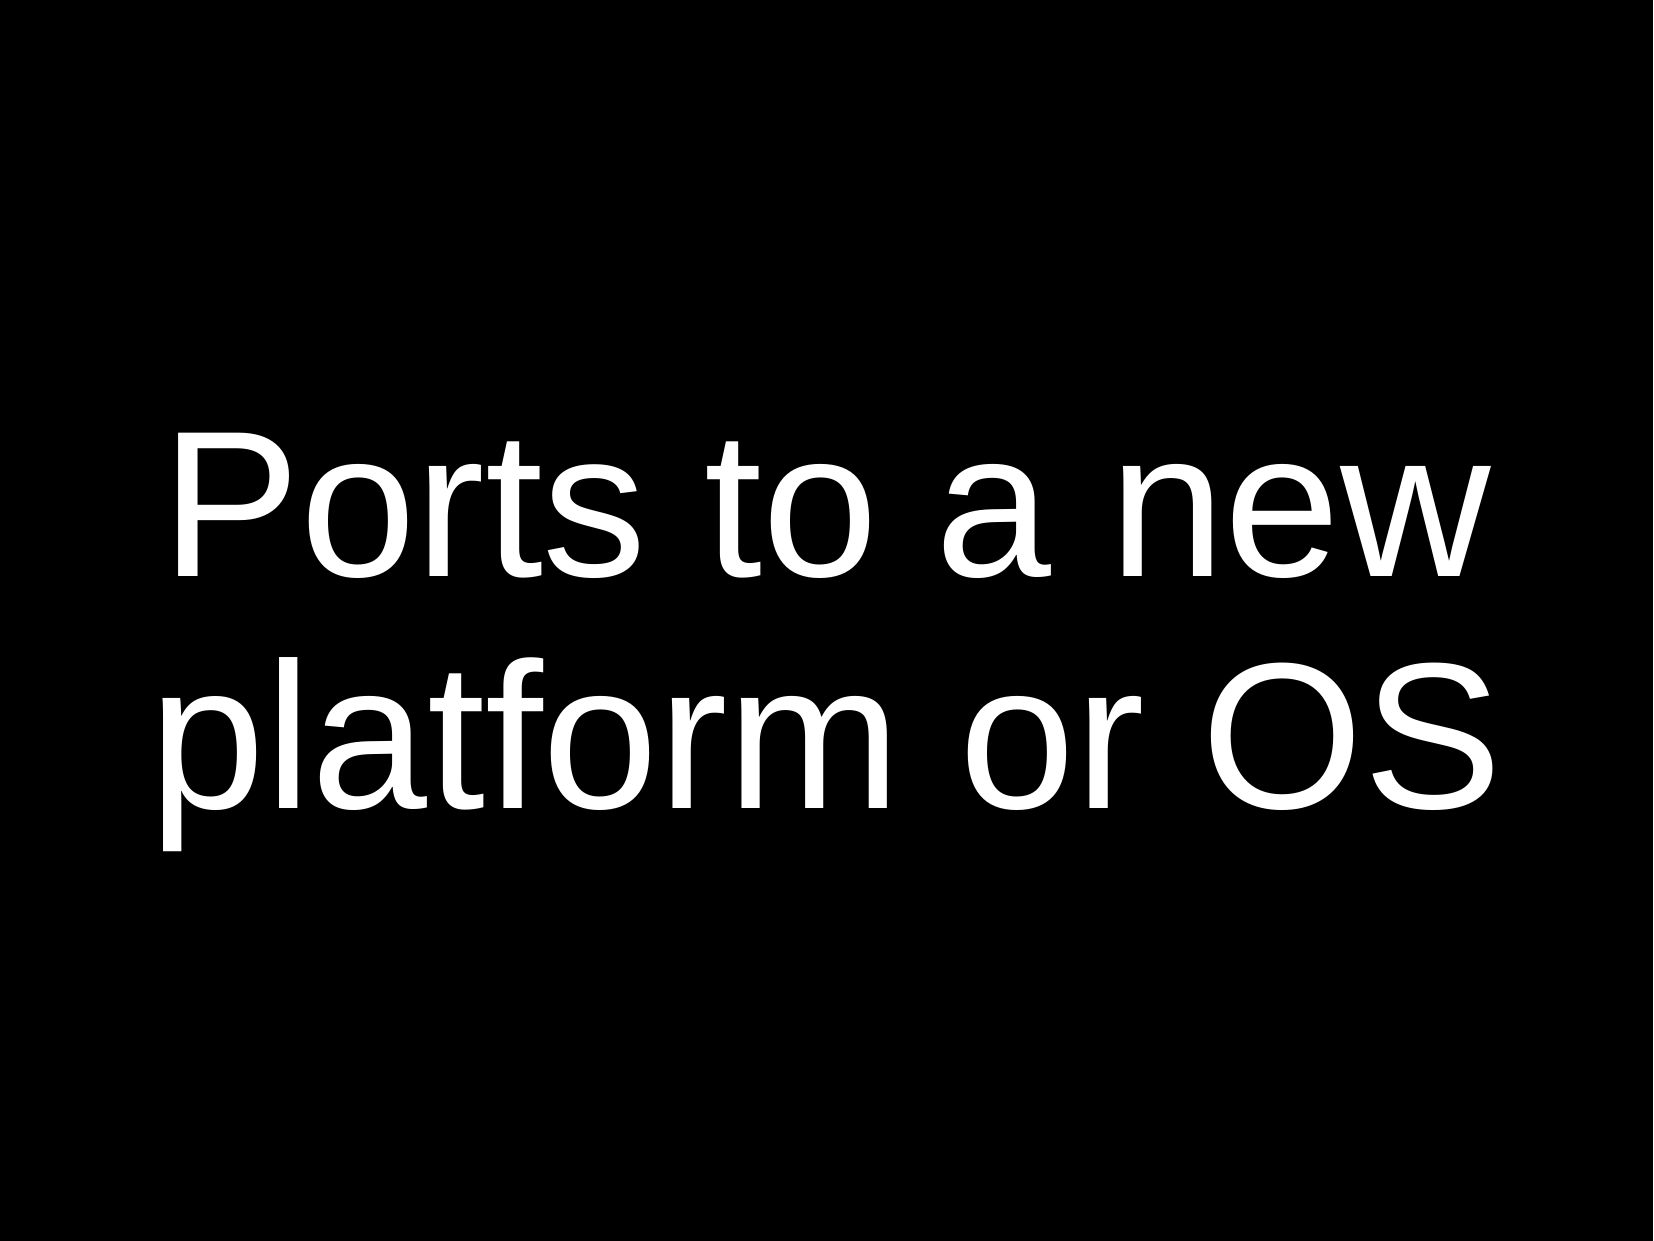

# Ports to a new platform or OS